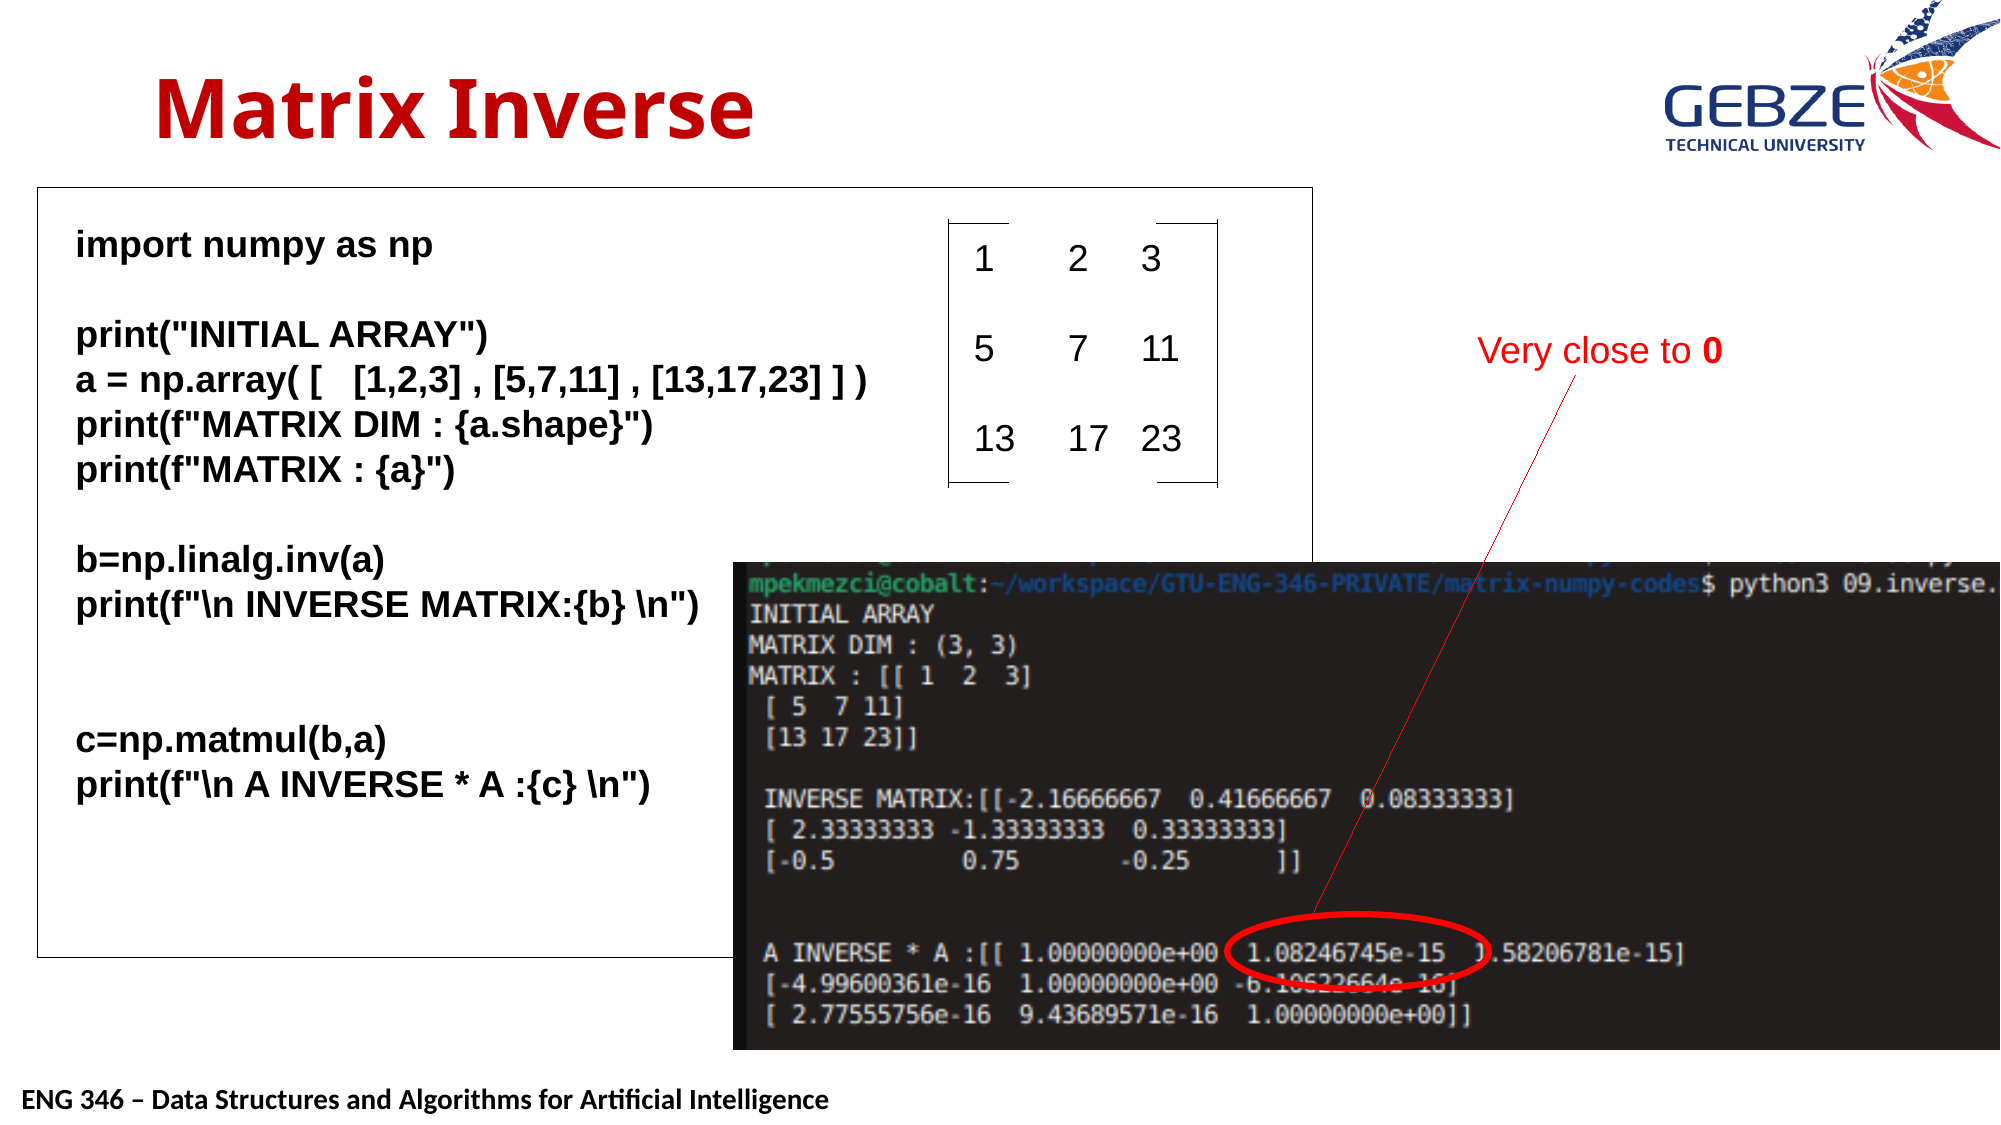

# Matrix Inverse
import numpy as np
print("INITIAL ARRAY")
a = np.array( [ [1,2,3] , [5,7,11] , [13,17,23] ] )
print(f"MATRIX DIM : {a.shape}")
print(f"MATRIX : {a}")
b=np.linalg.inv(a)
print(f"\n INVERSE MATRIX:{b} \n")
c=np.matmul(b,a)
print(f"\n A INVERSE * A :{c} \n")
 1 2 3
 5 7 11
 13 17 23
Very close to 0